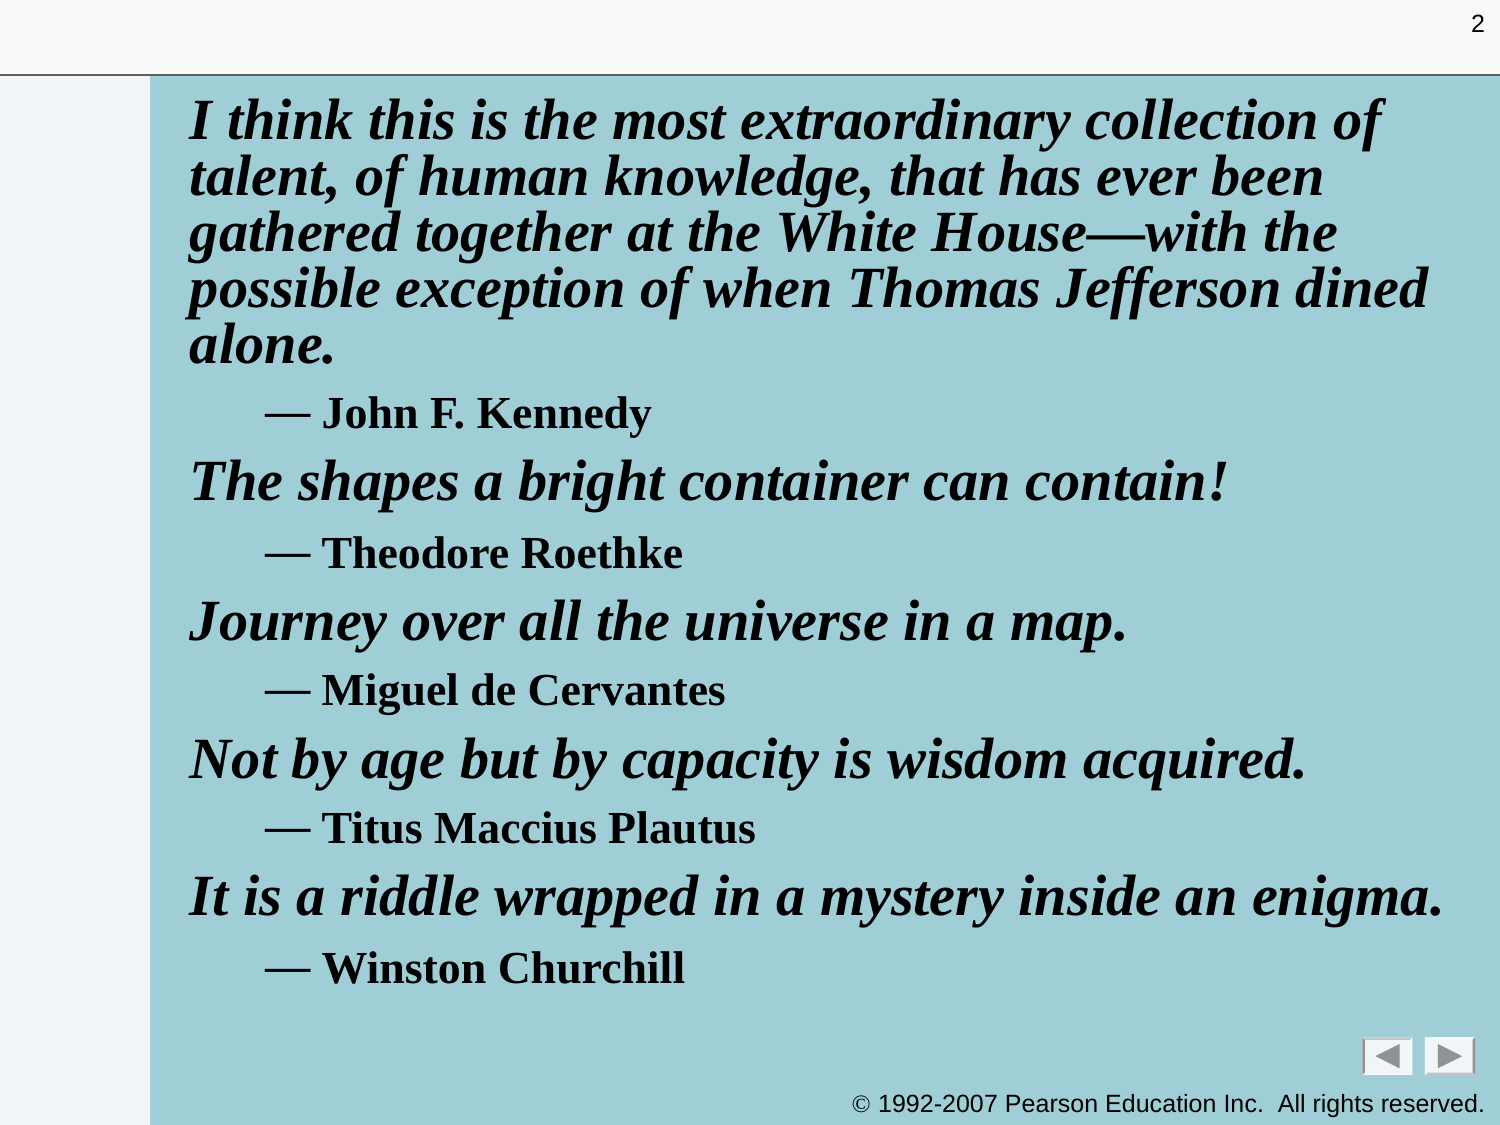

#
I think this is the most extraordinary collection of talent, of human knowledge, that has ever been gathered together at the White House—with the possible exception of when Thomas Jefferson dined alone.
John F. Kennedy
The shapes a bright container can contain!
Theodore Roethke
Journey over all the universe in a map.
Miguel de Cervantes
Not by age but by capacity is wisdom acquired.
Titus Maccius Plautus
It is a riddle wrapped in a mystery inside an enigma.
Winston Churchill